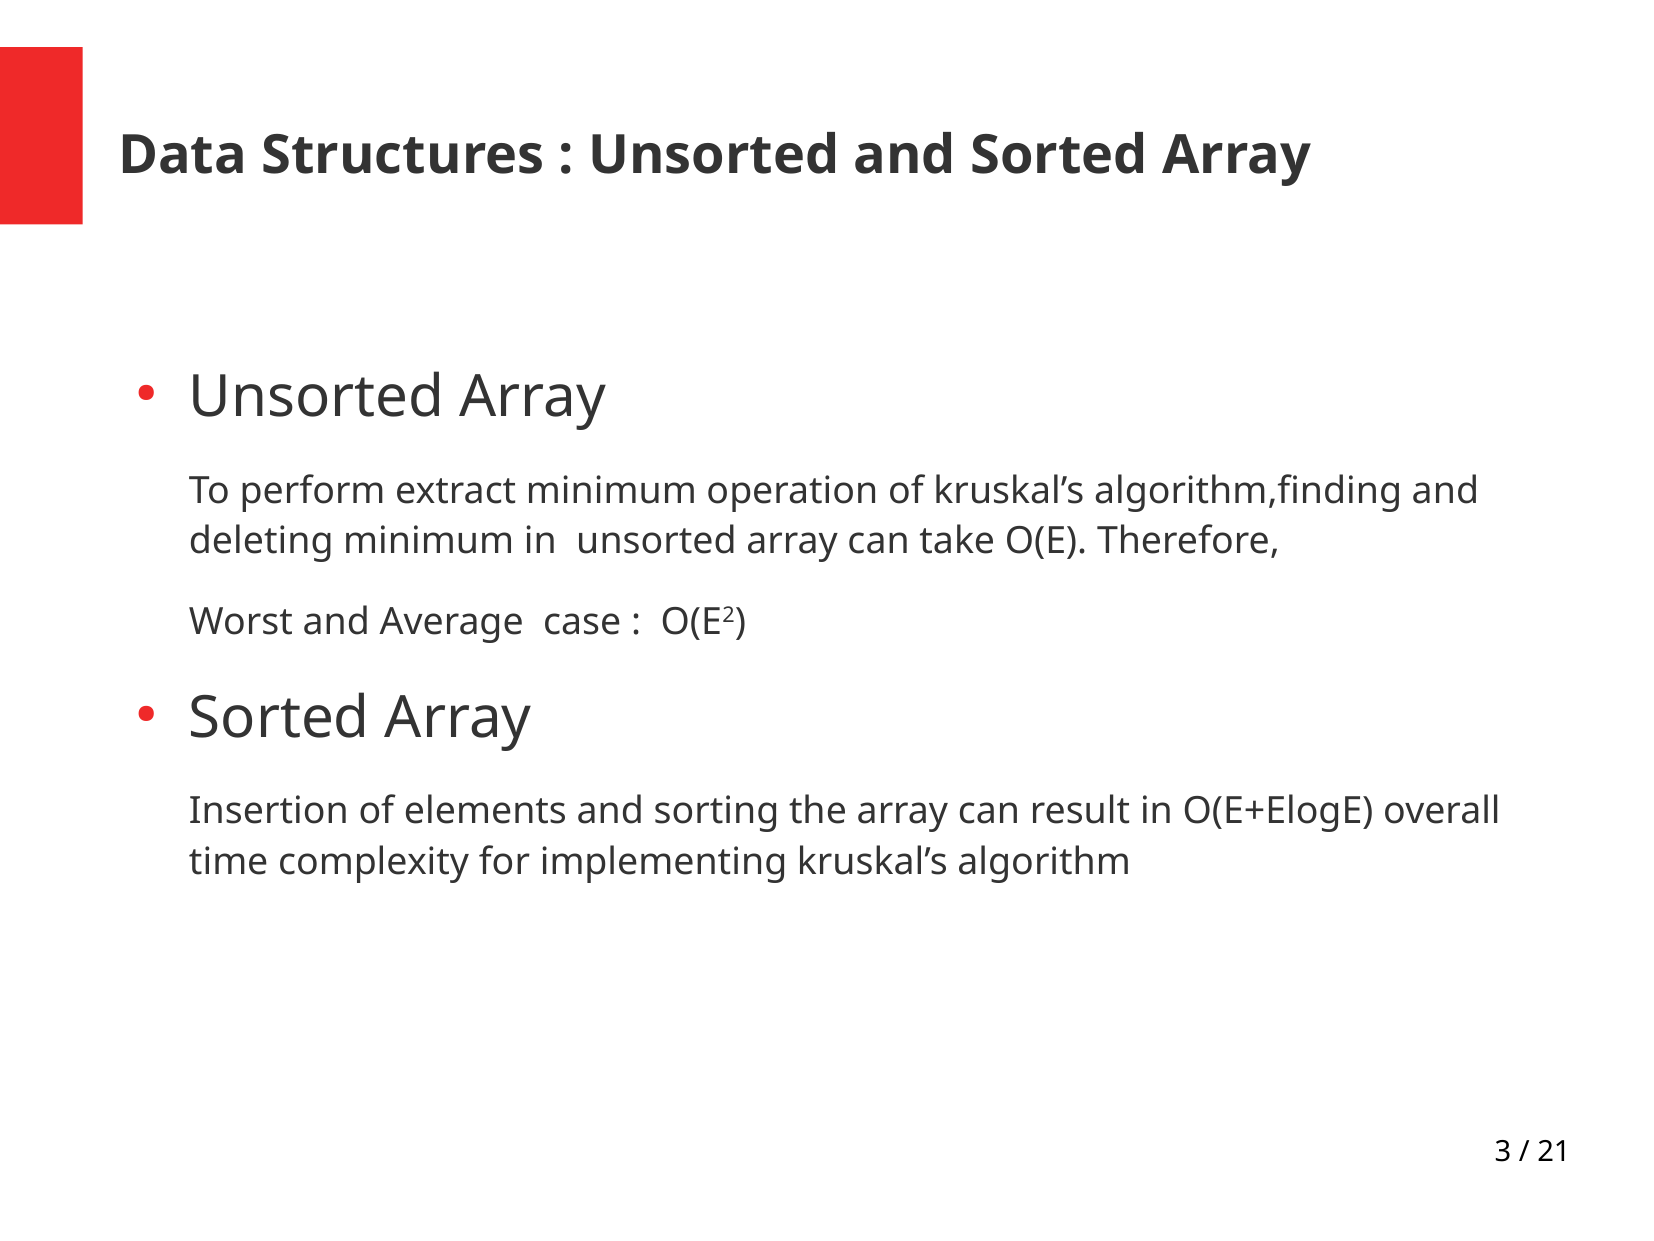

# Data Structures : Unsorted and Sorted Array
Unsorted Array
To perform extract minimum operation of kruskal’s algorithm,finding and deleting minimum in unsorted array can take O(E). Therefore,
Worst and Average case : O(E2)
Sorted Array
Insertion of elements and sorting the array can result in O(E+ElogE) overall time complexity for implementing kruskal’s algorithm
3